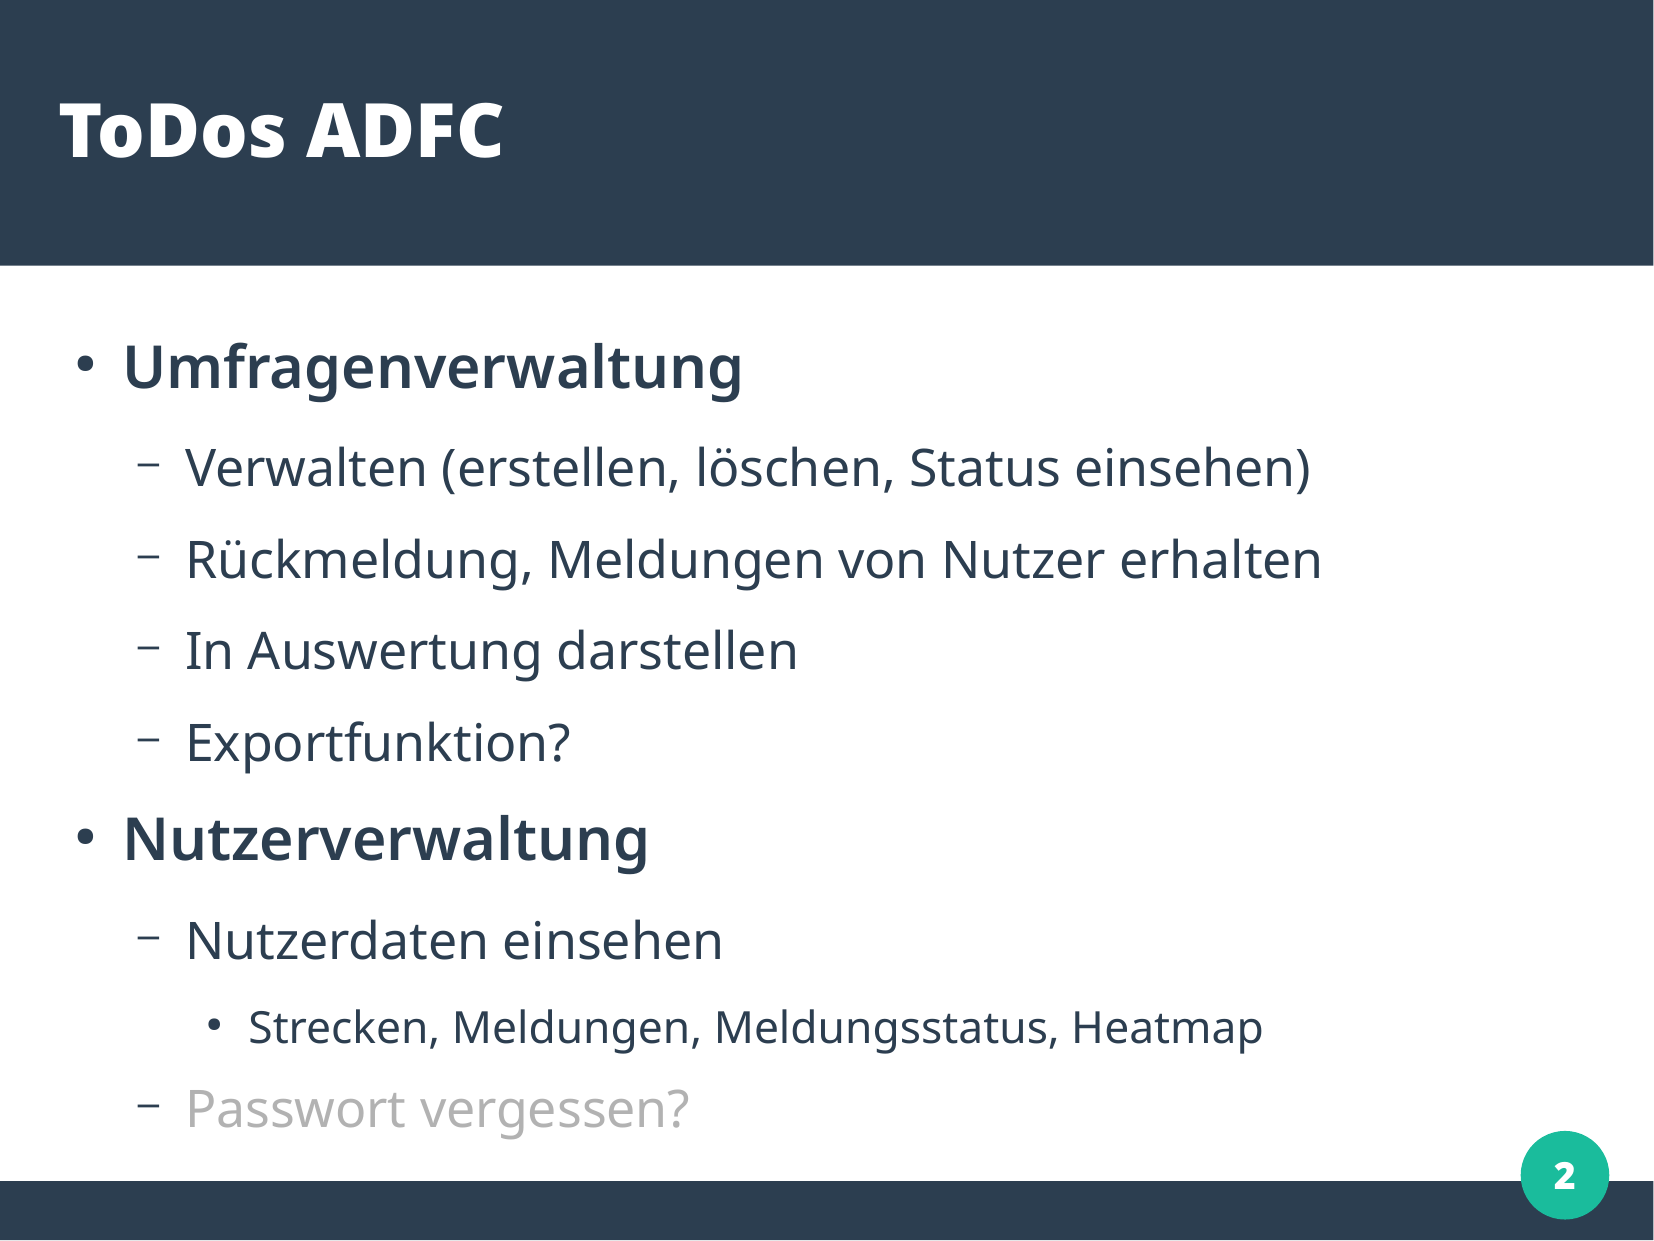

# ToDos ADFC
Umfragenverwaltung
Verwalten (erstellen, löschen, Status einsehen)
Rückmeldung, Meldungen von Nutzer erhalten
In Auswertung darstellen
Exportfunktion?
Nutzerverwaltung
Nutzerdaten einsehen
Strecken, Meldungen, Meldungsstatus, Heatmap
Passwort vergessen?
2